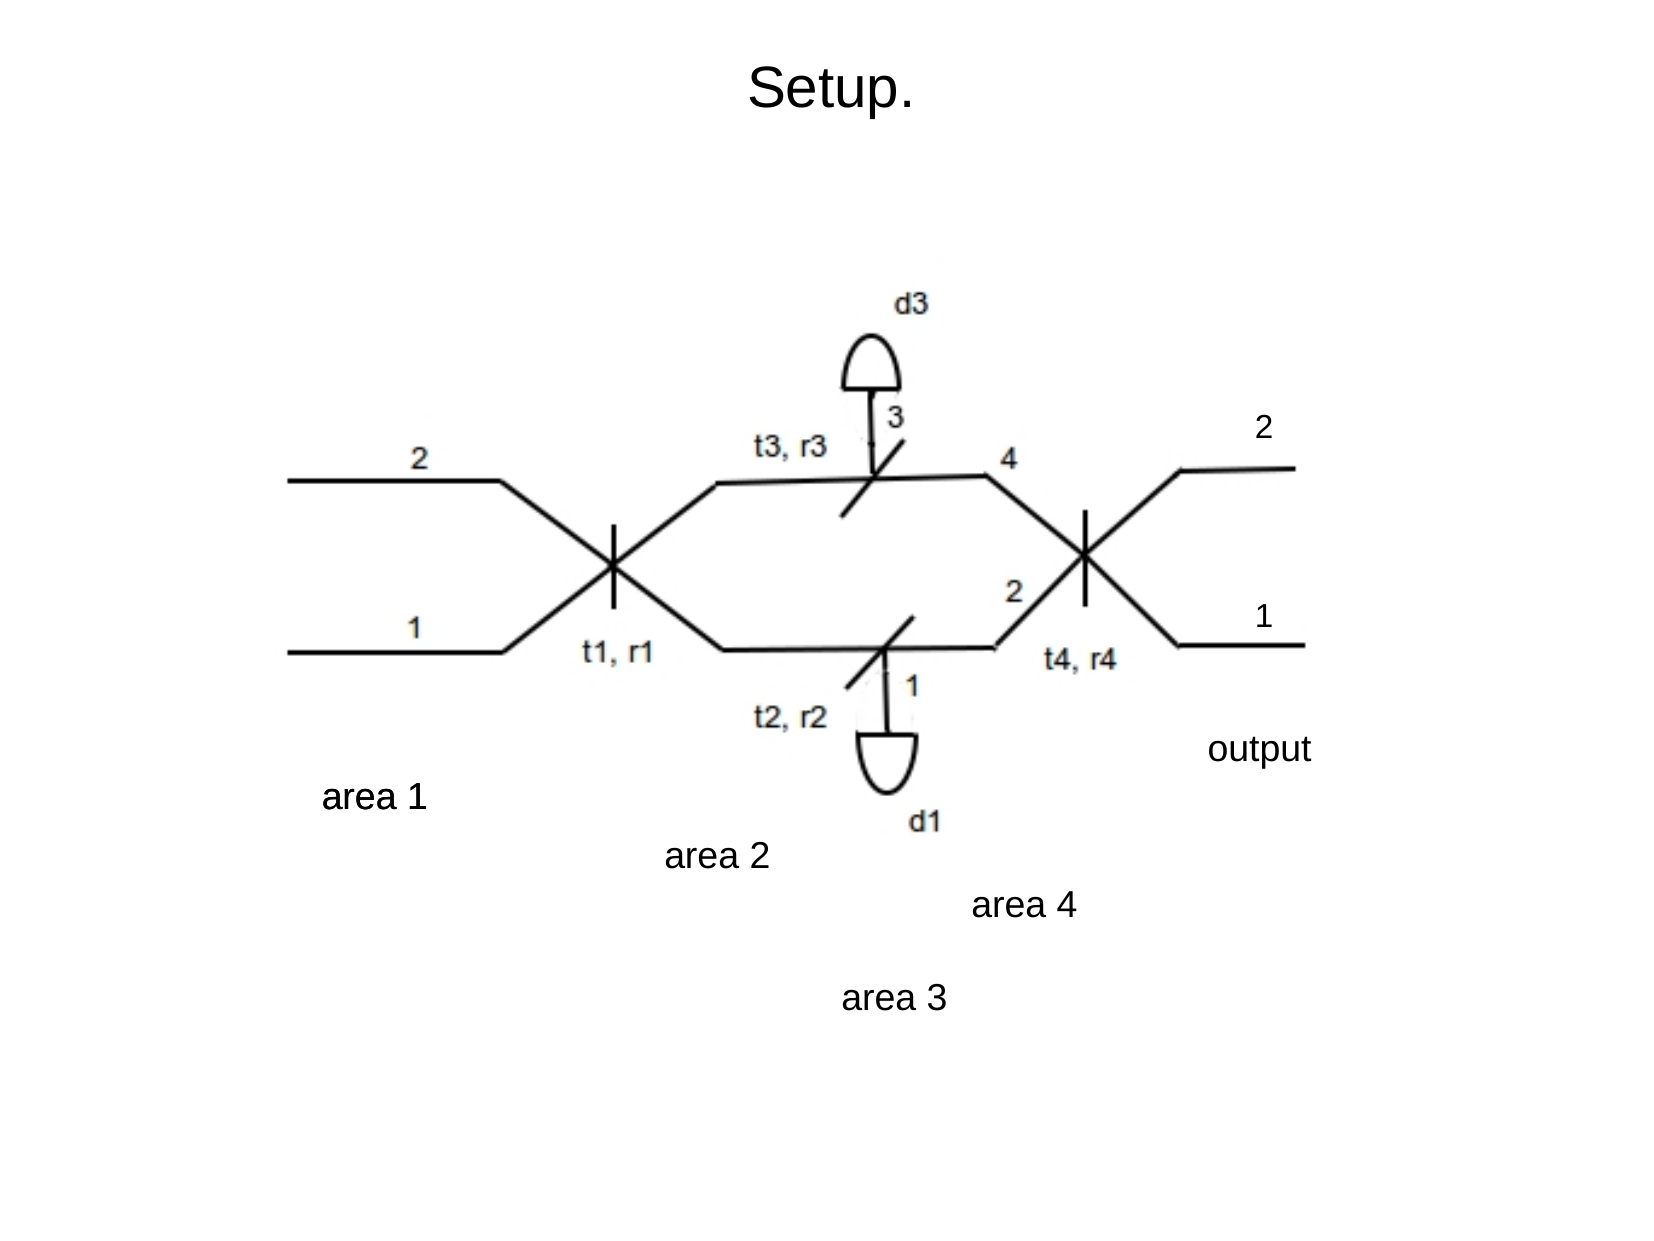

Setup.
2
1
output
area 1
area 1
area 2
area 4
area 3